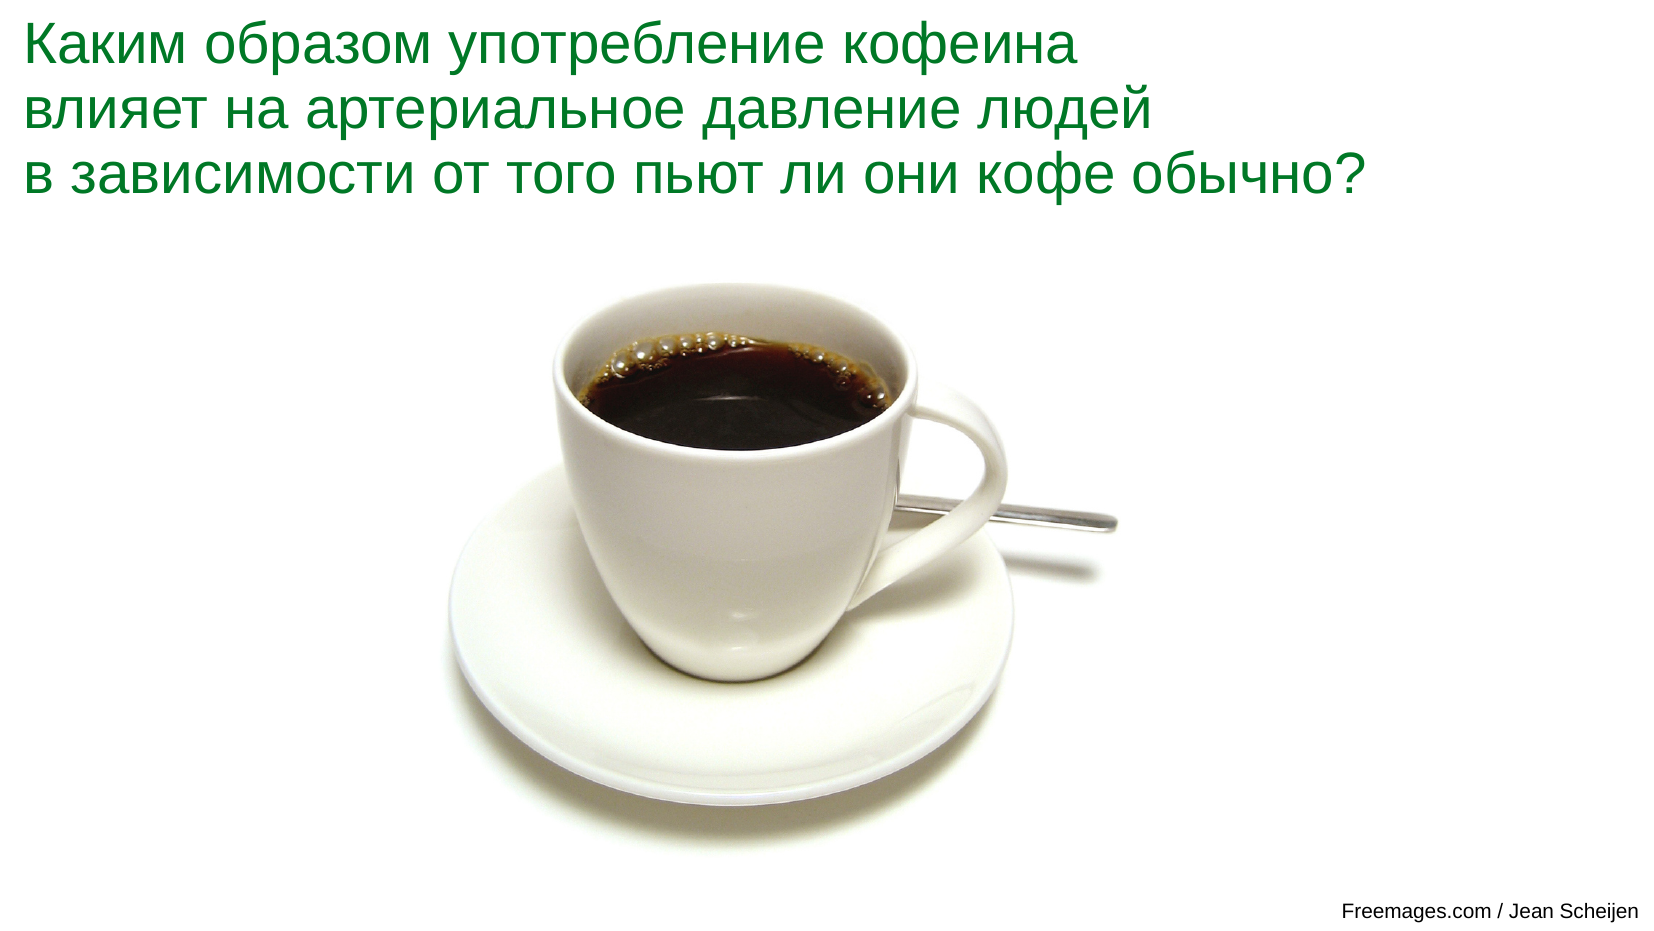

# Каким образом употребление кофеина влияет на артериальное давление людей в зависимости от того пьют ли они кофе обычно?
Freemages.com / Jean Scheijen